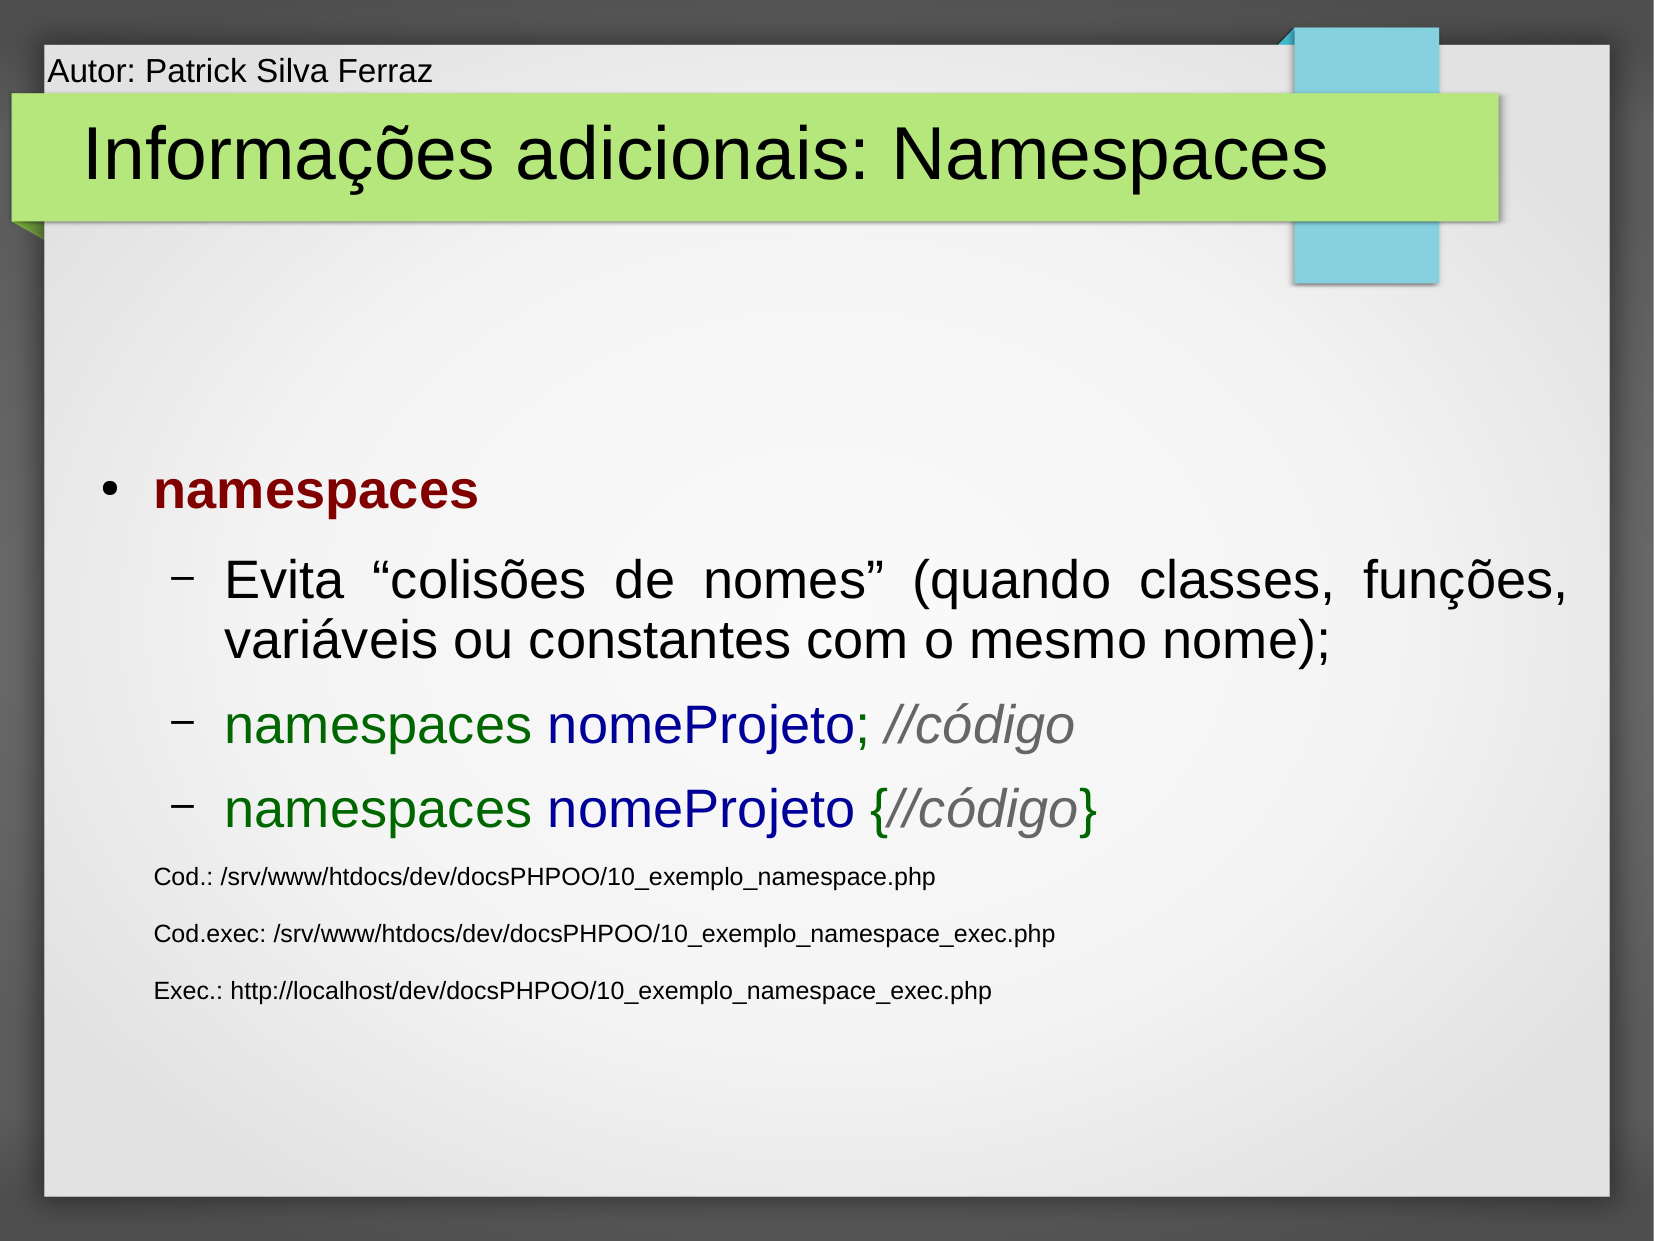

Autor: Patrick Silva Ferraz
# Informações adicionais: Namespaces
namespaces
Evita “colisões de nomes” (quando classes, funções, variáveis ou constantes com o mesmo nome);
namespaces nomeProjeto; //código
namespaces nomeProjeto {//código}
Cod.: /srv/www/htdocs/dev/docsPHPOO/10_exemplo_namespace.php
Cod.exec: /srv/www/htdocs/dev/docsPHPOO/10_exemplo_namespace_exec.php
Exec.: http://localhost/dev/docsPHPOO/10_exemplo_namespace_exec.php